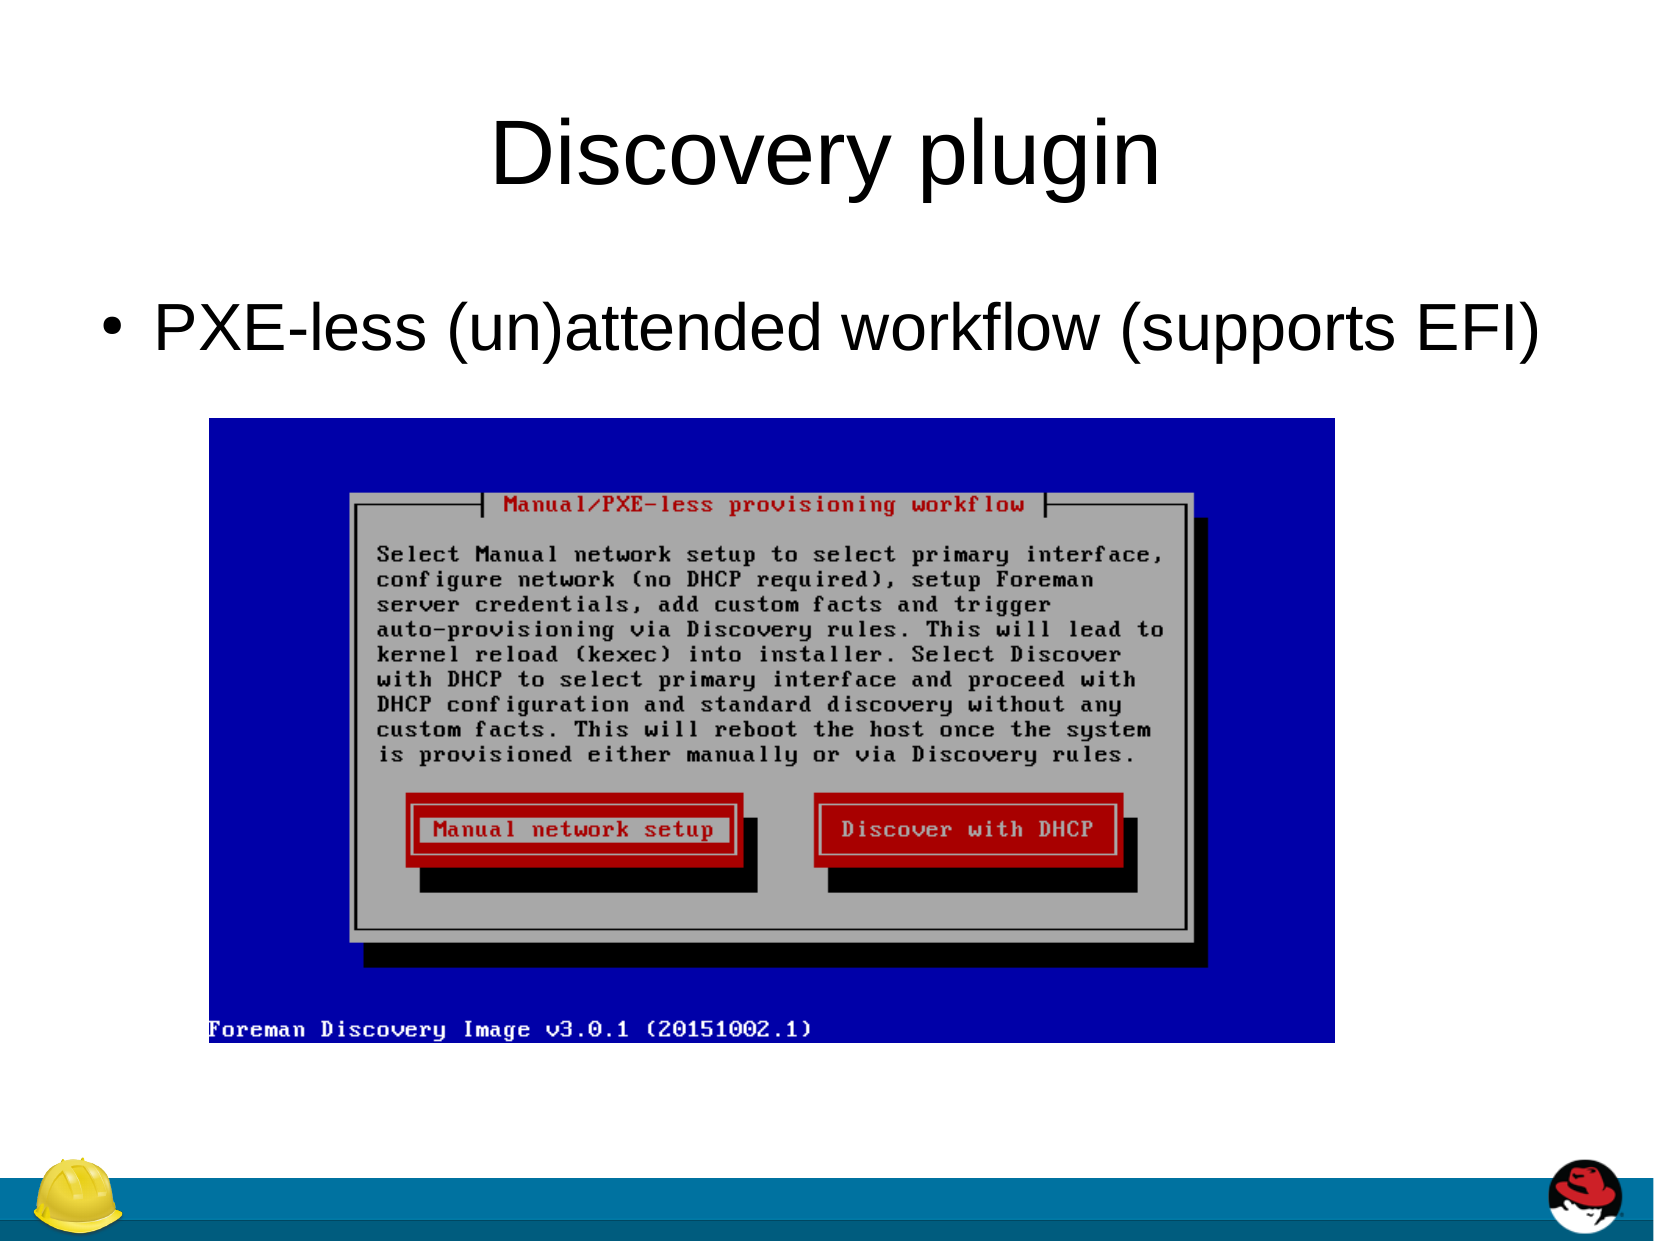

# Discovery plugin
PXE-less (un)attended workflow (supports EFI)